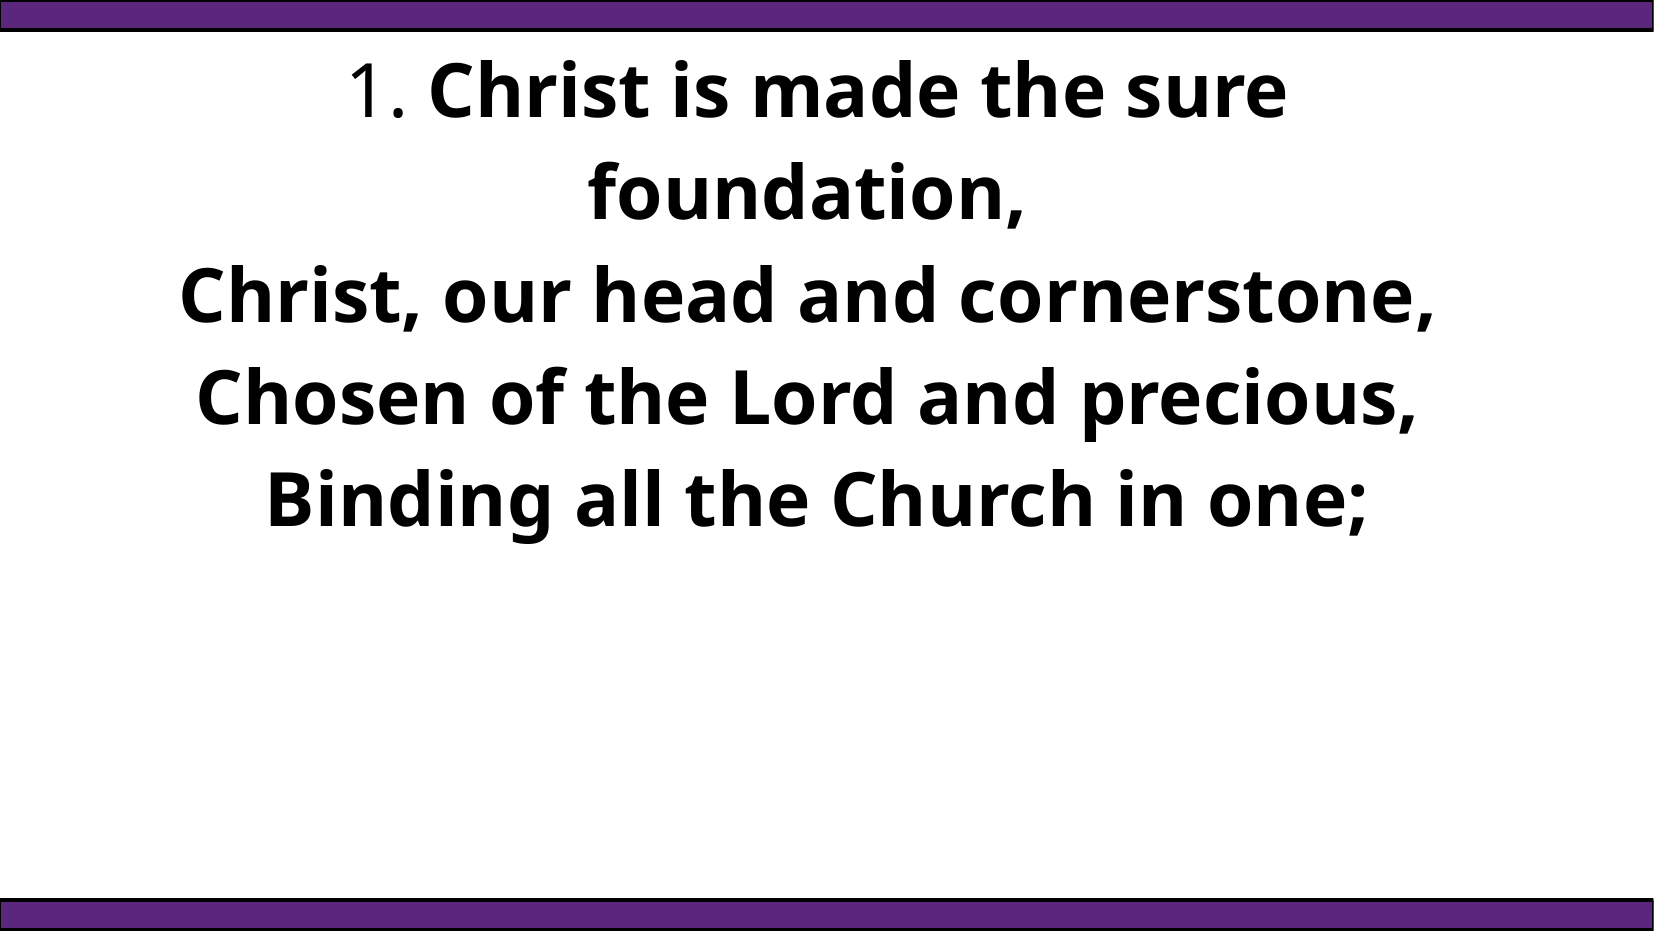

1. Christ is made the sure foundation,
Christ, our head and cornerstone,
Chosen of the Lord and precious,
Binding all the Church in one;